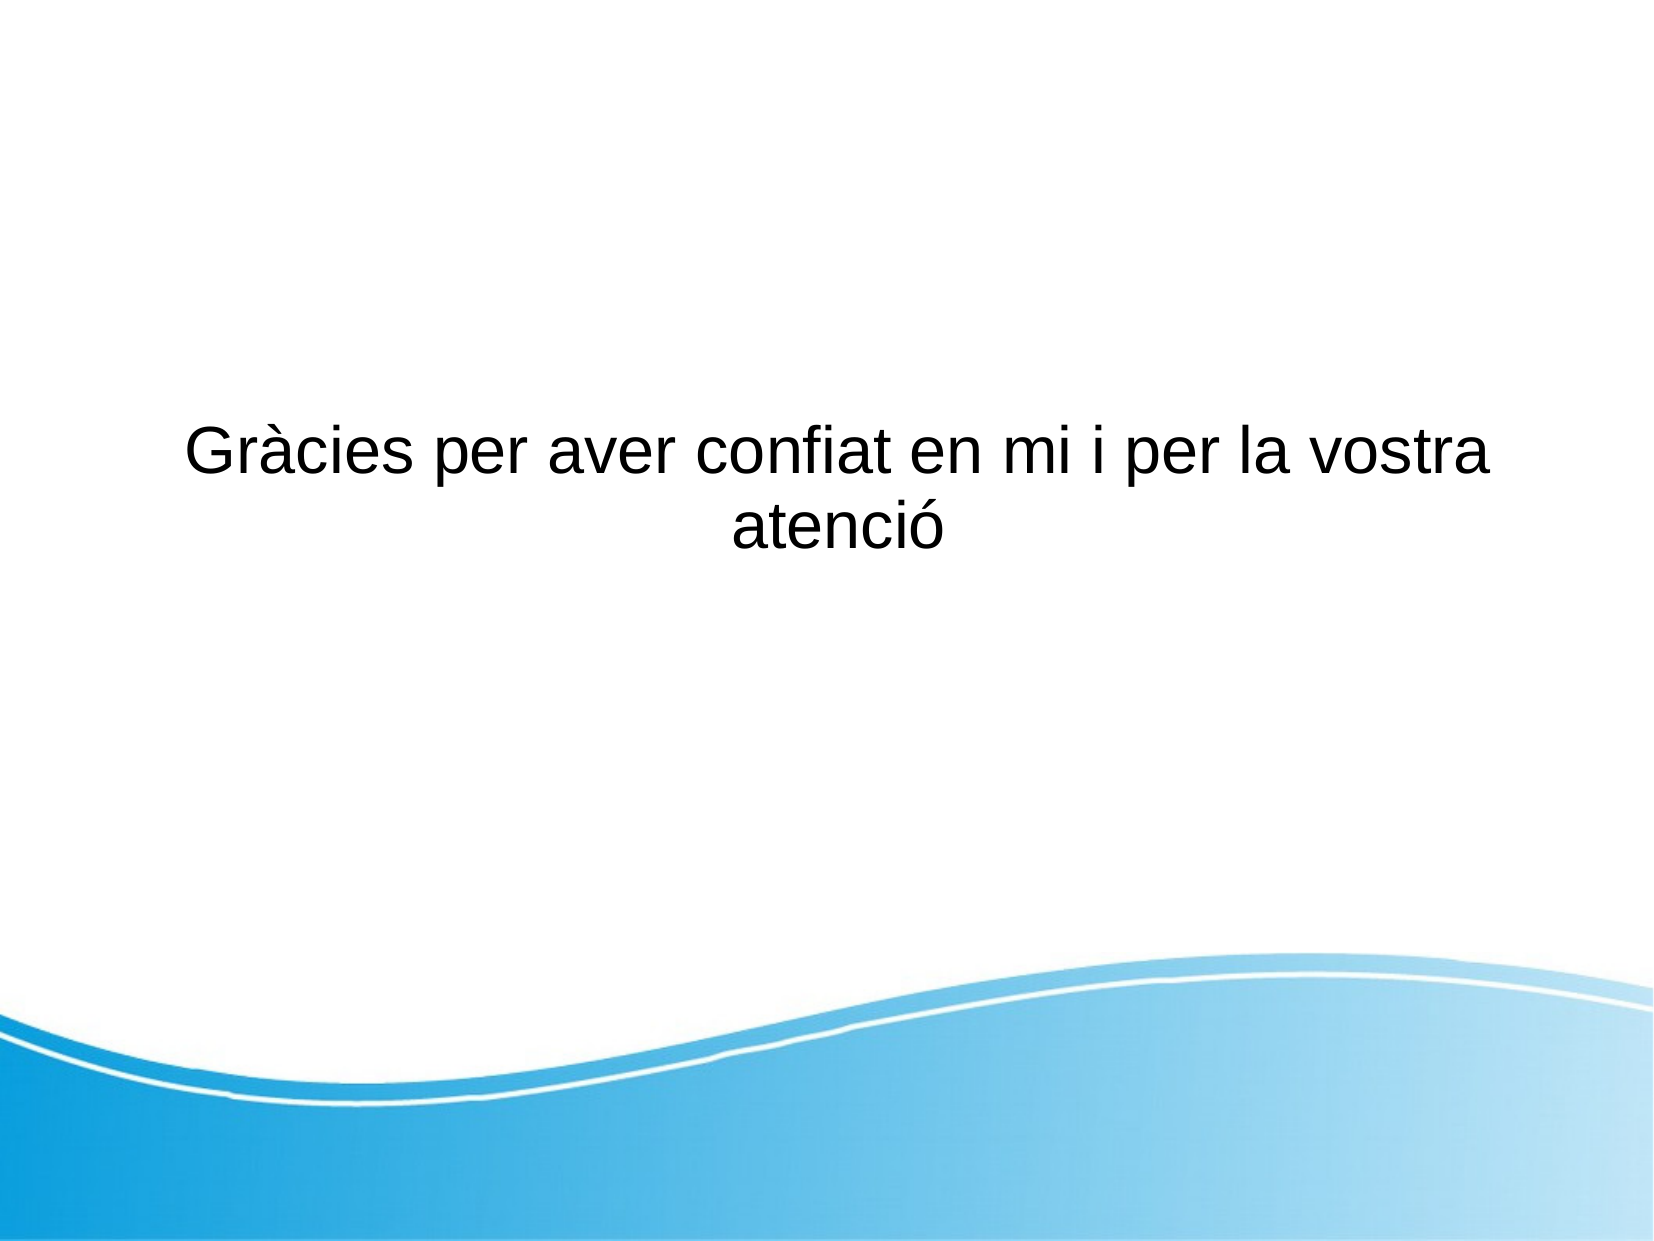

# Gràcies per aver confiat en mi i per la vostra atenció